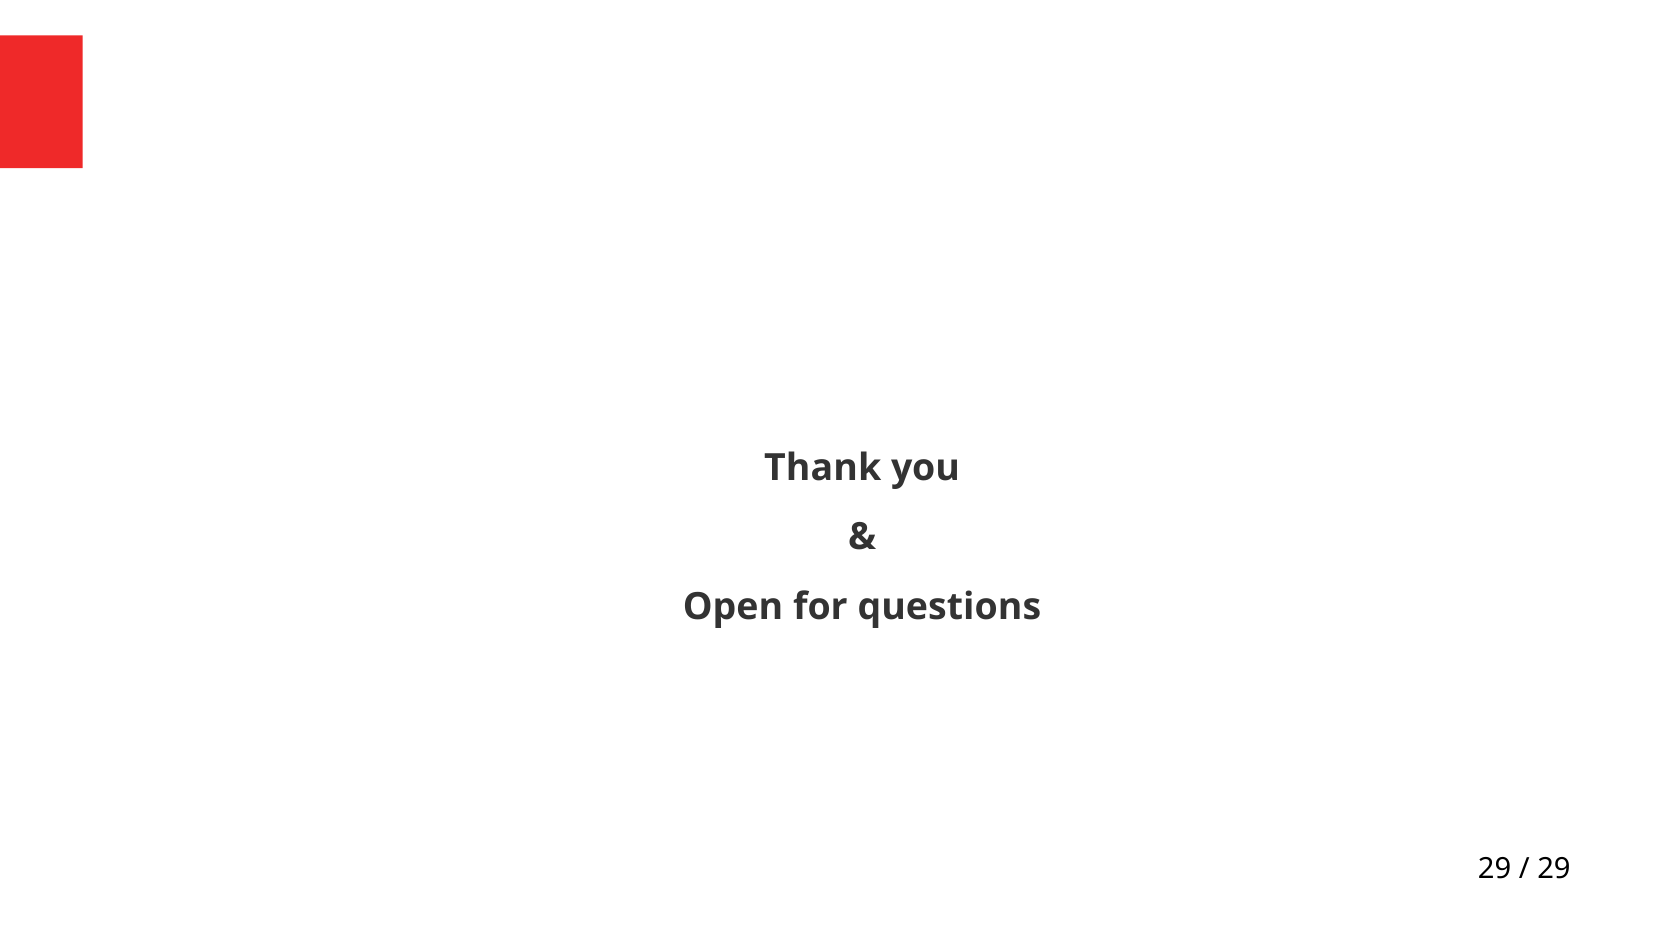

#
Thank you
&
Open for questions
29